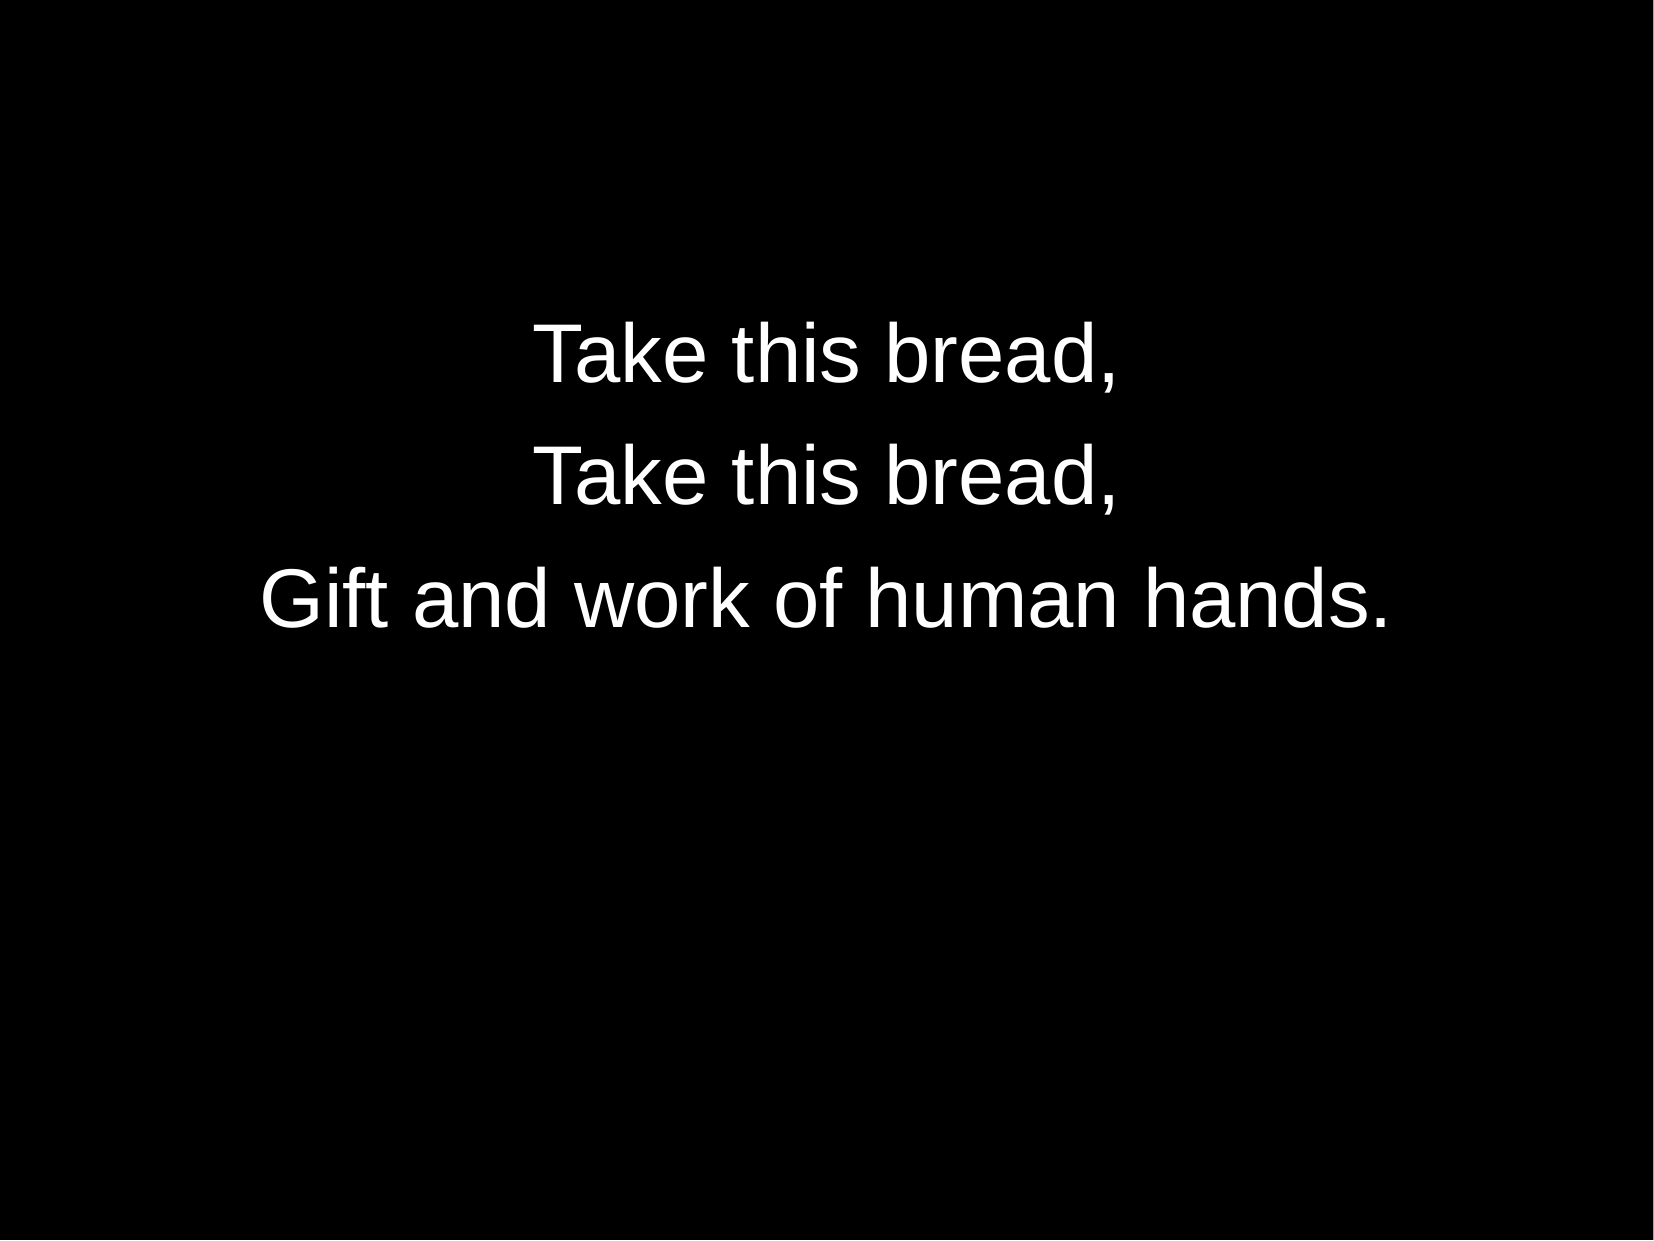

#
Take this bread,
Take this bread,
Gift and work of human hands.